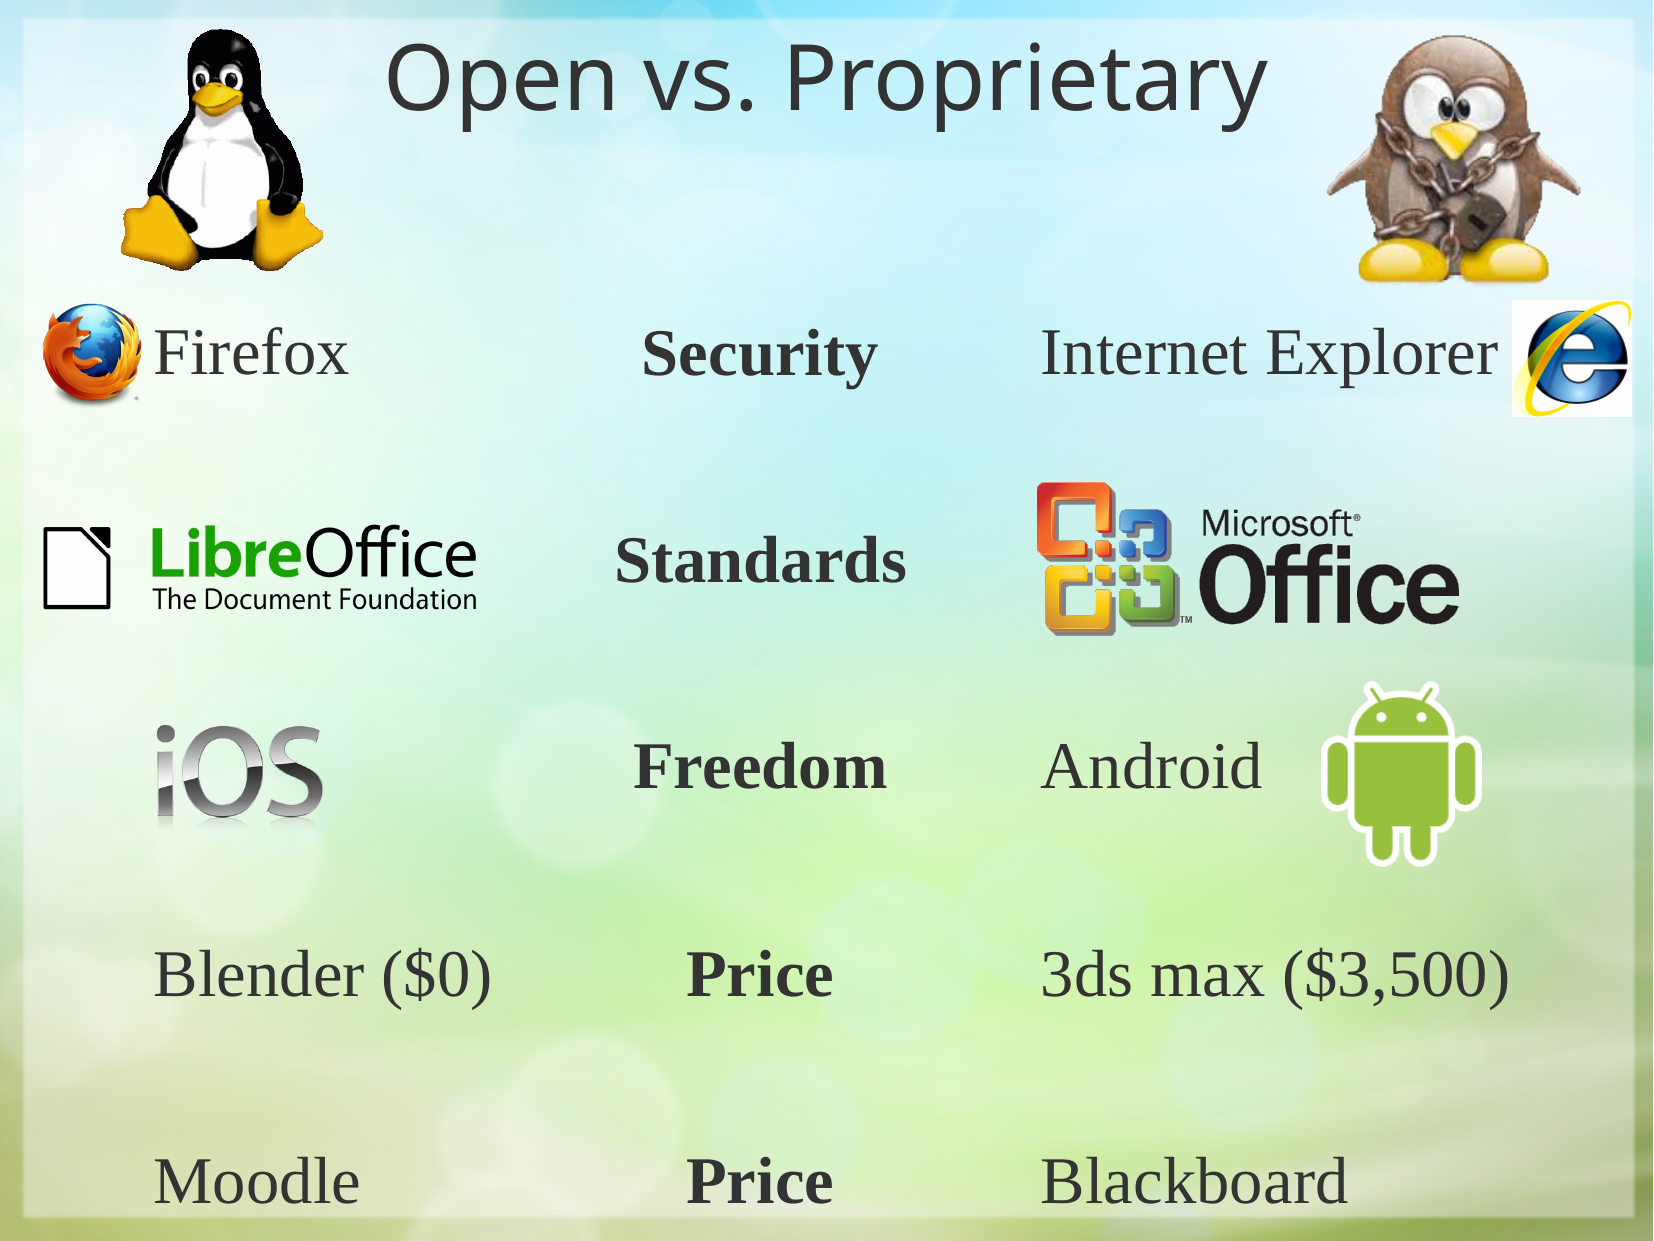

# Open vs. Proprietary
Firefox
Blender ($0)
Moodle
Internet Explorer
Android
3ds max ($3,500)
Blackboard
Security
Standards
Freedom
Price
Price